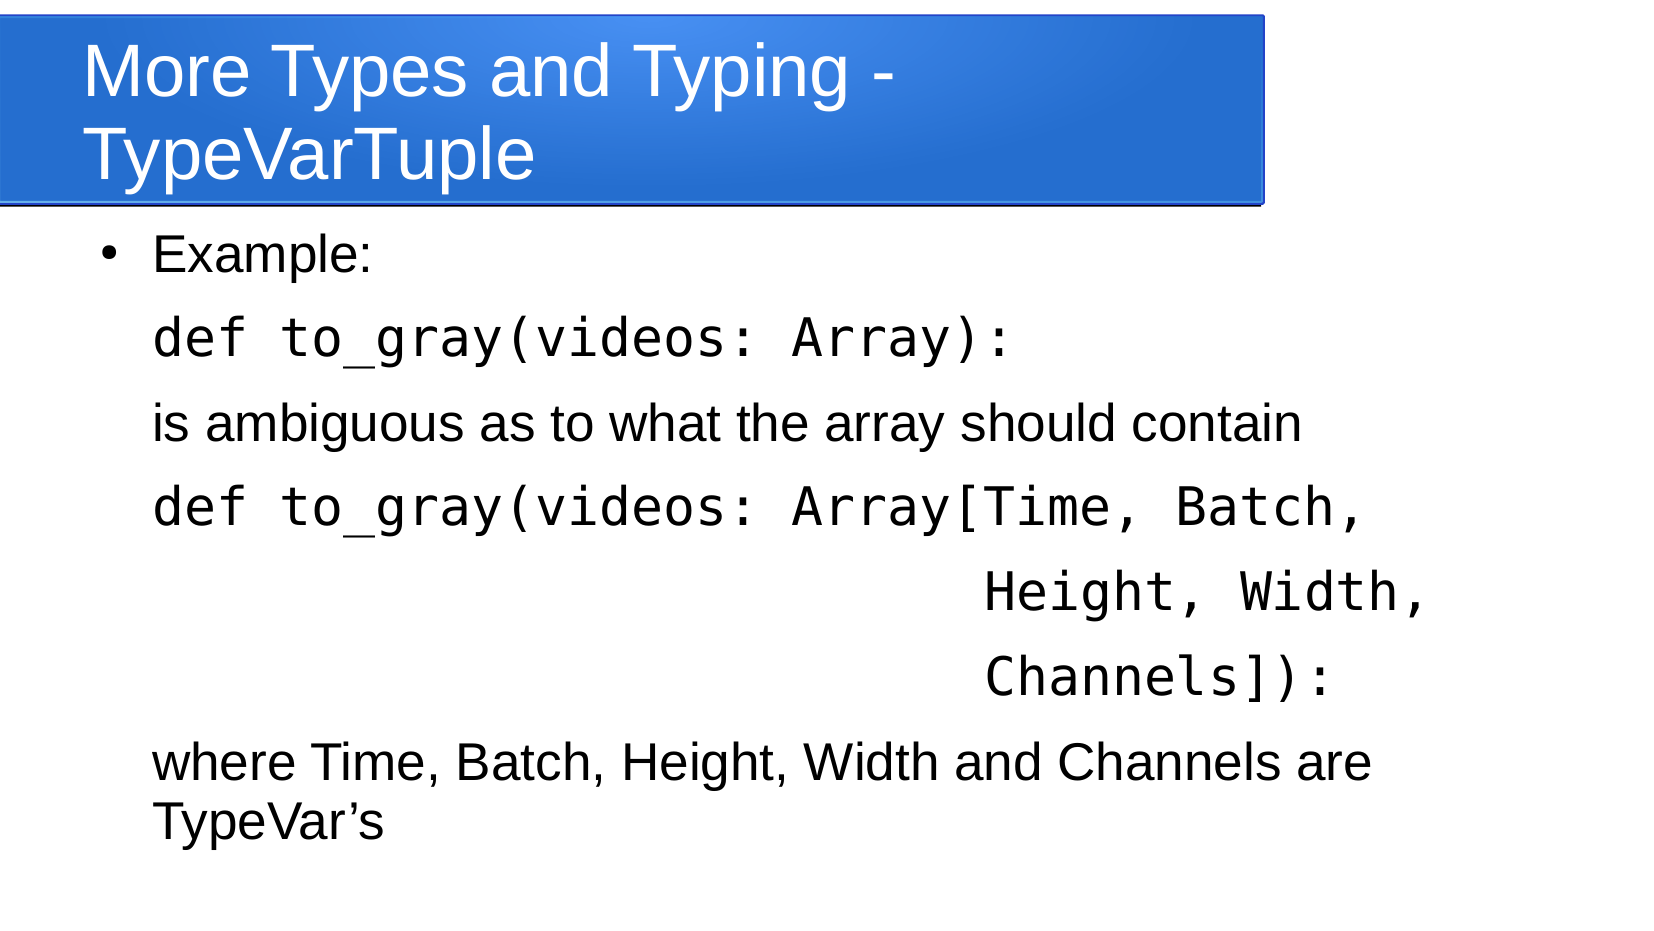

# More Types and Typing - TypeVarTuple
Example:
def to_gray(videos: Array):
is ambiguous as to what the array should contain
def to_gray(videos: Array[Time, Batch,
 Height, Width,
 Channels]):
where Time, Batch, Height, Width and Channels are TypeVar’s